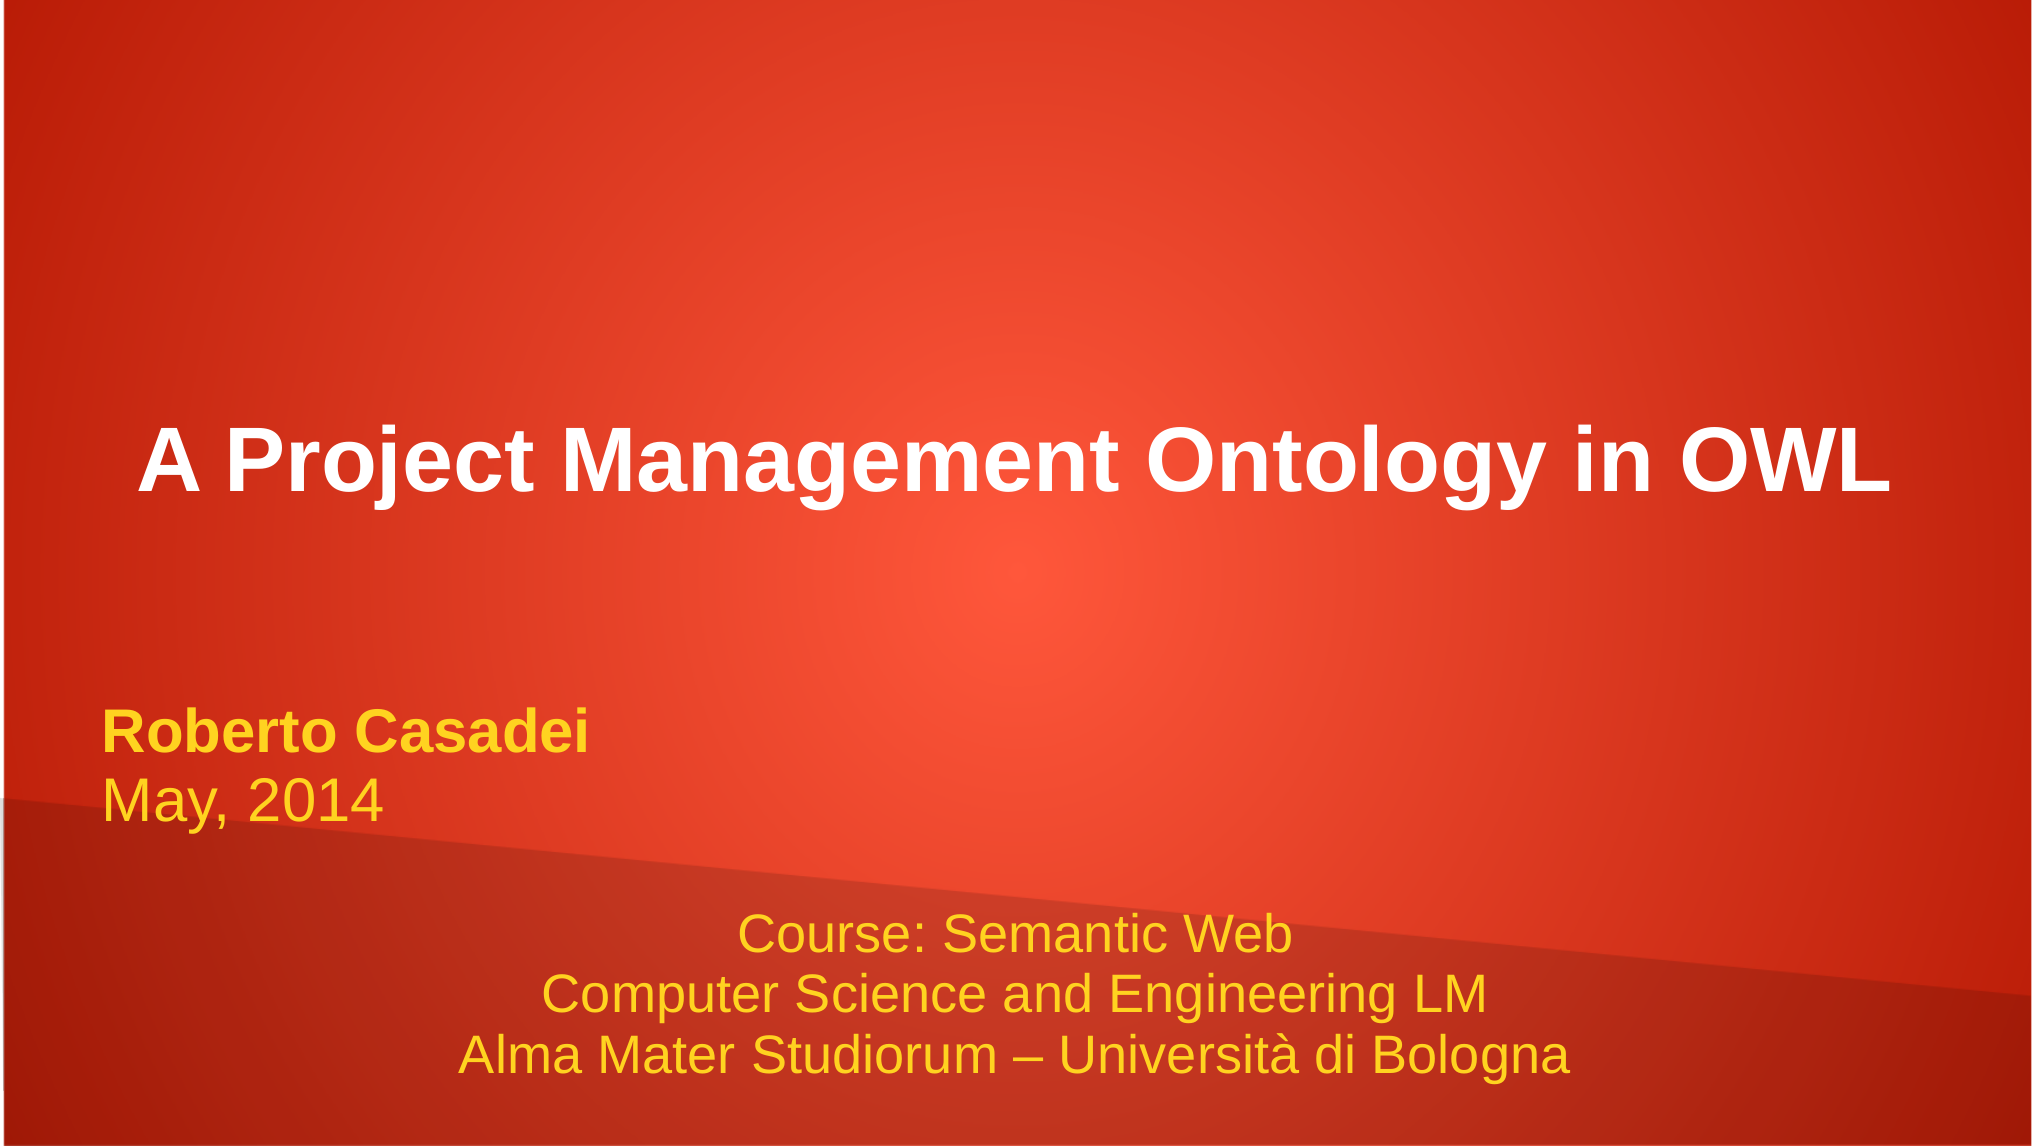

# A Project Management Ontology in OWL
Roberto Casadei
May, 2014
Course: Semantic Web
Computer Science and Engineering LM
Alma Mater Studiorum – Università di Bologna